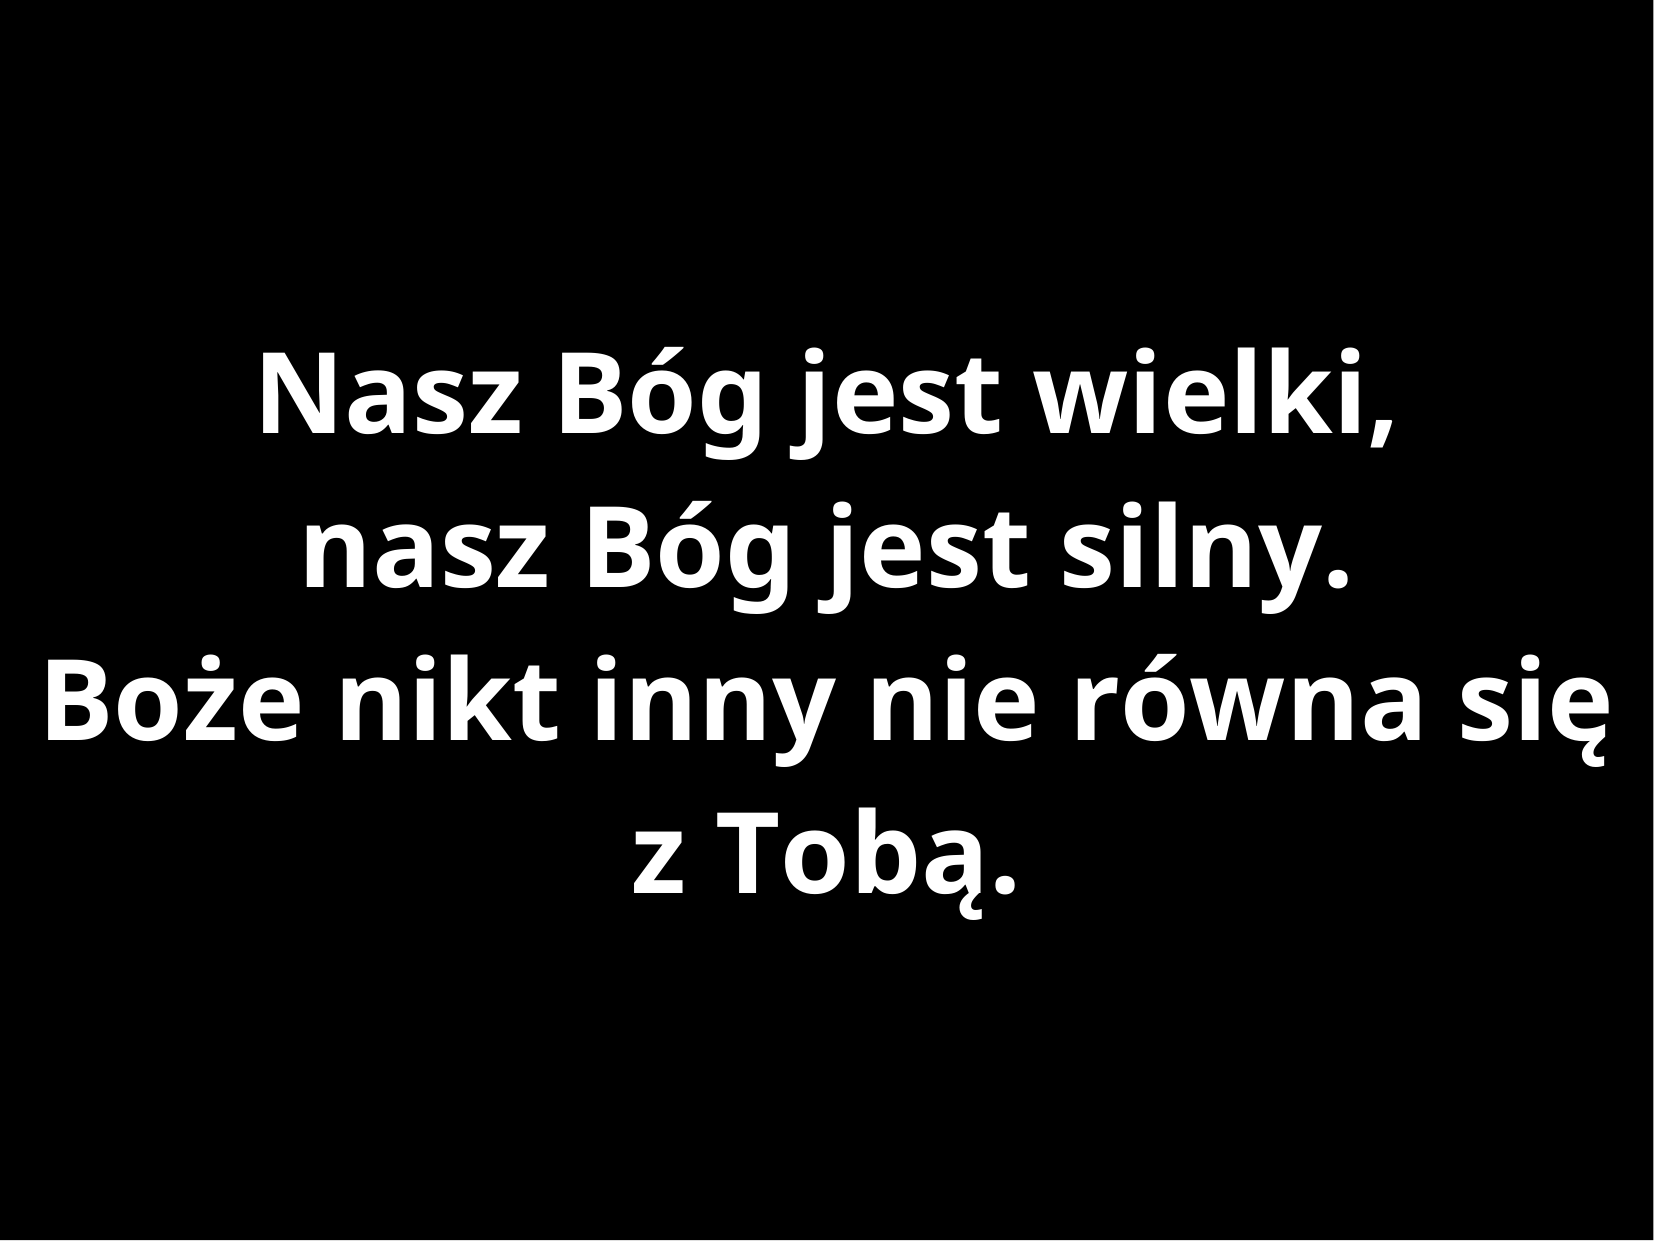

# Nasz Bóg jest wielki, nasz Bóg jest silny. Boże nikt inny nie równa się z Tobą.